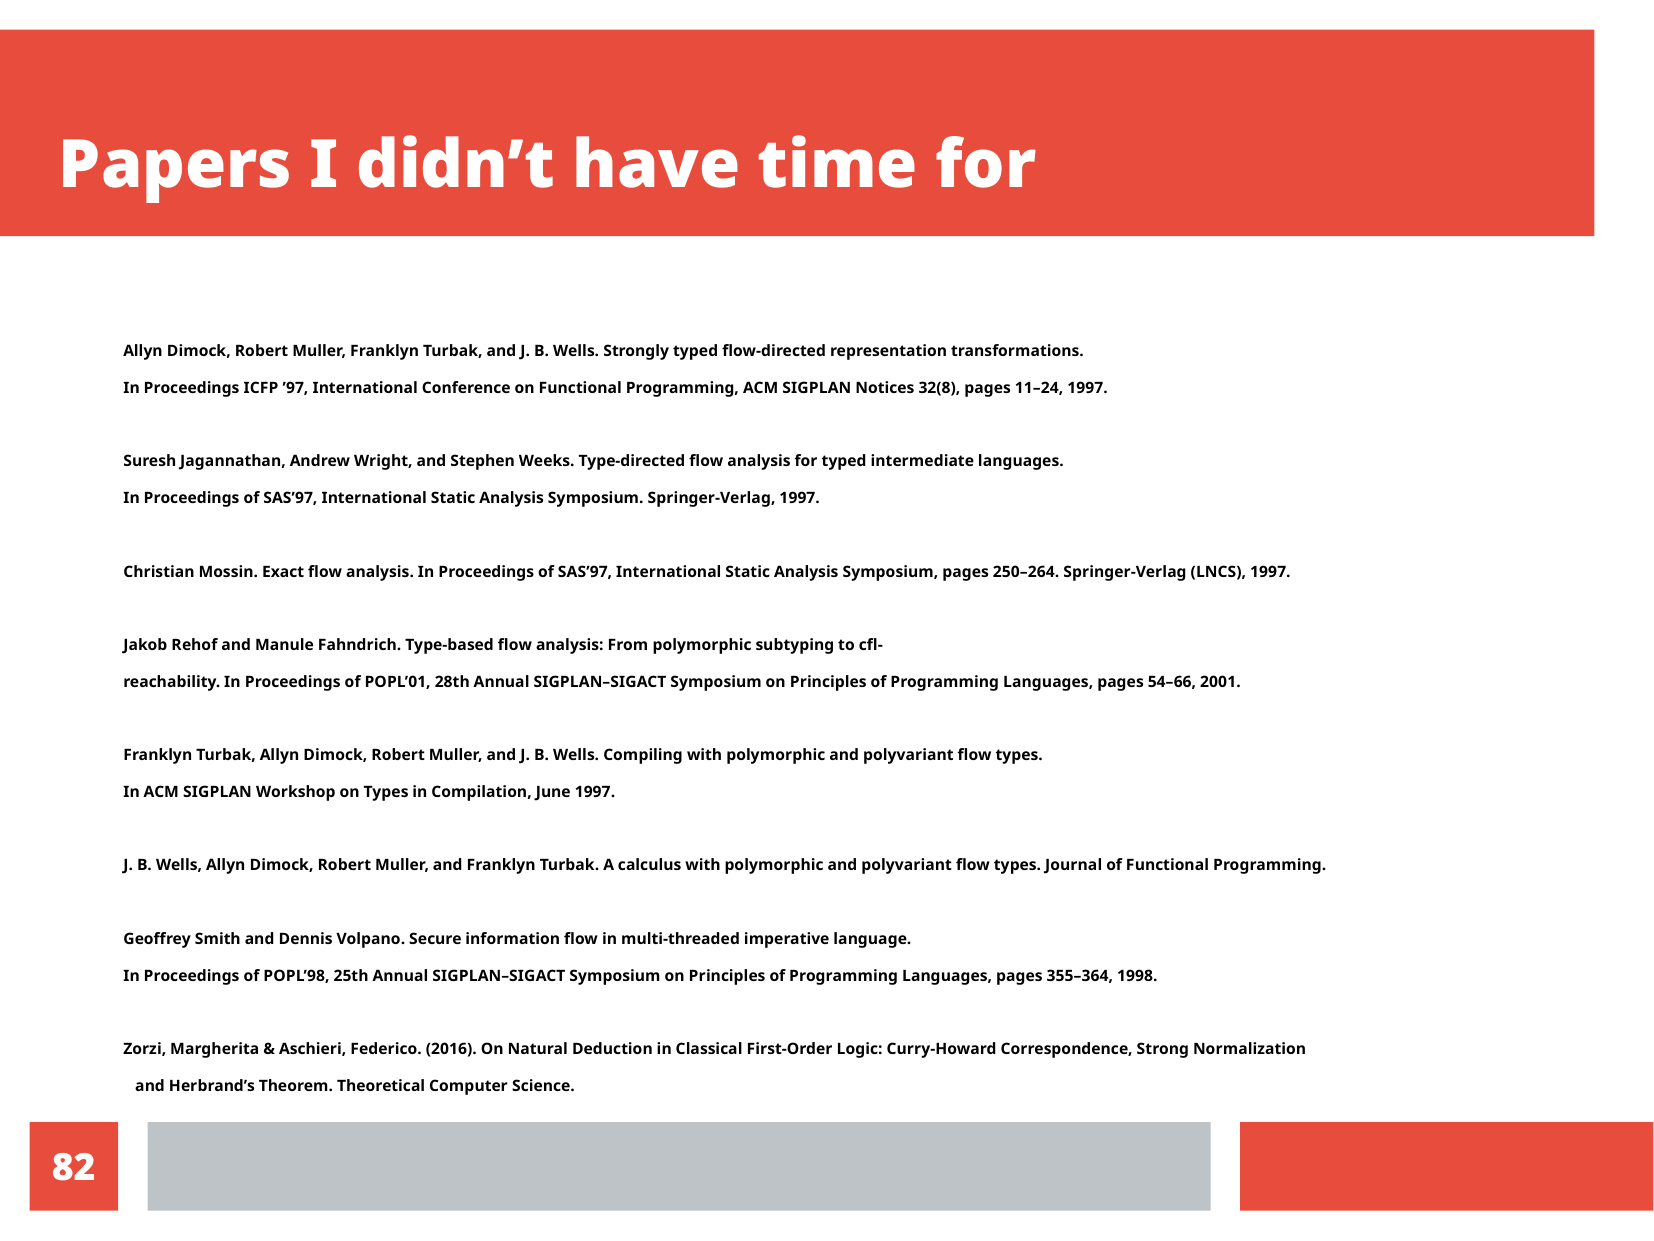

# Papers I didn’t have time for
Allyn Dimock, Robert Muller, Franklyn Turbak, and J. B. Wells. Strongly typed flow-directed representation transformations.
In Proceedings ICFP ’97, International Conference on Functional Programming, ACM SIGPLAN Notices 32(8), pages 11–24, 1997.
Suresh Jagannathan, Andrew Wright, and Stephen Weeks. Type-directed flow analysis for typed intermediate languages.
In Proceedings of SAS’97, International Static Analysis Symposium. Springer-Verlag, 1997.
Christian Mossin. Exact flow analysis. In Proceedings of SAS’97, International Static Analysis Symposium, pages 250–264. Springer-Verlag (LNCS), 1997.
Jakob Rehof and Manule Fahndrich. Type-based flow analysis: From polymorphic subtyping to cfl-
reachability. In Proceedings of POPL’01, 28th Annual SIGPLAN–SIGACT Symposium on Principles of Programming Languages, pages 54–66, 2001.
Franklyn Turbak, Allyn Dimock, Robert Muller, and J. B. Wells. Compiling with polymorphic and polyvariant flow types.
In ACM SIGPLAN Workshop on Types in Compilation, June 1997.
J. B. Wells, Allyn Dimock, Robert Muller, and Franklyn Turbak. A calculus with polymorphic and polyvariant flow types. Journal of Functional Programming.
Geoffrey Smith and Dennis Volpano. Secure information flow in multi-threaded imperative language.
In Proceedings of POPL’98, 25th Annual SIGPLAN–SIGACT Symposium on Principles of Programming Languages, pages 355–364, 1998.
Zorzi, Margherita & Aschieri, Federico. (2016). On Natural Deduction in Classical First-Order Logic: Curry-Howard Correspondence, Strong Normalization
 and Herbrand’s Theorem. Theoretical Computer Science.
82